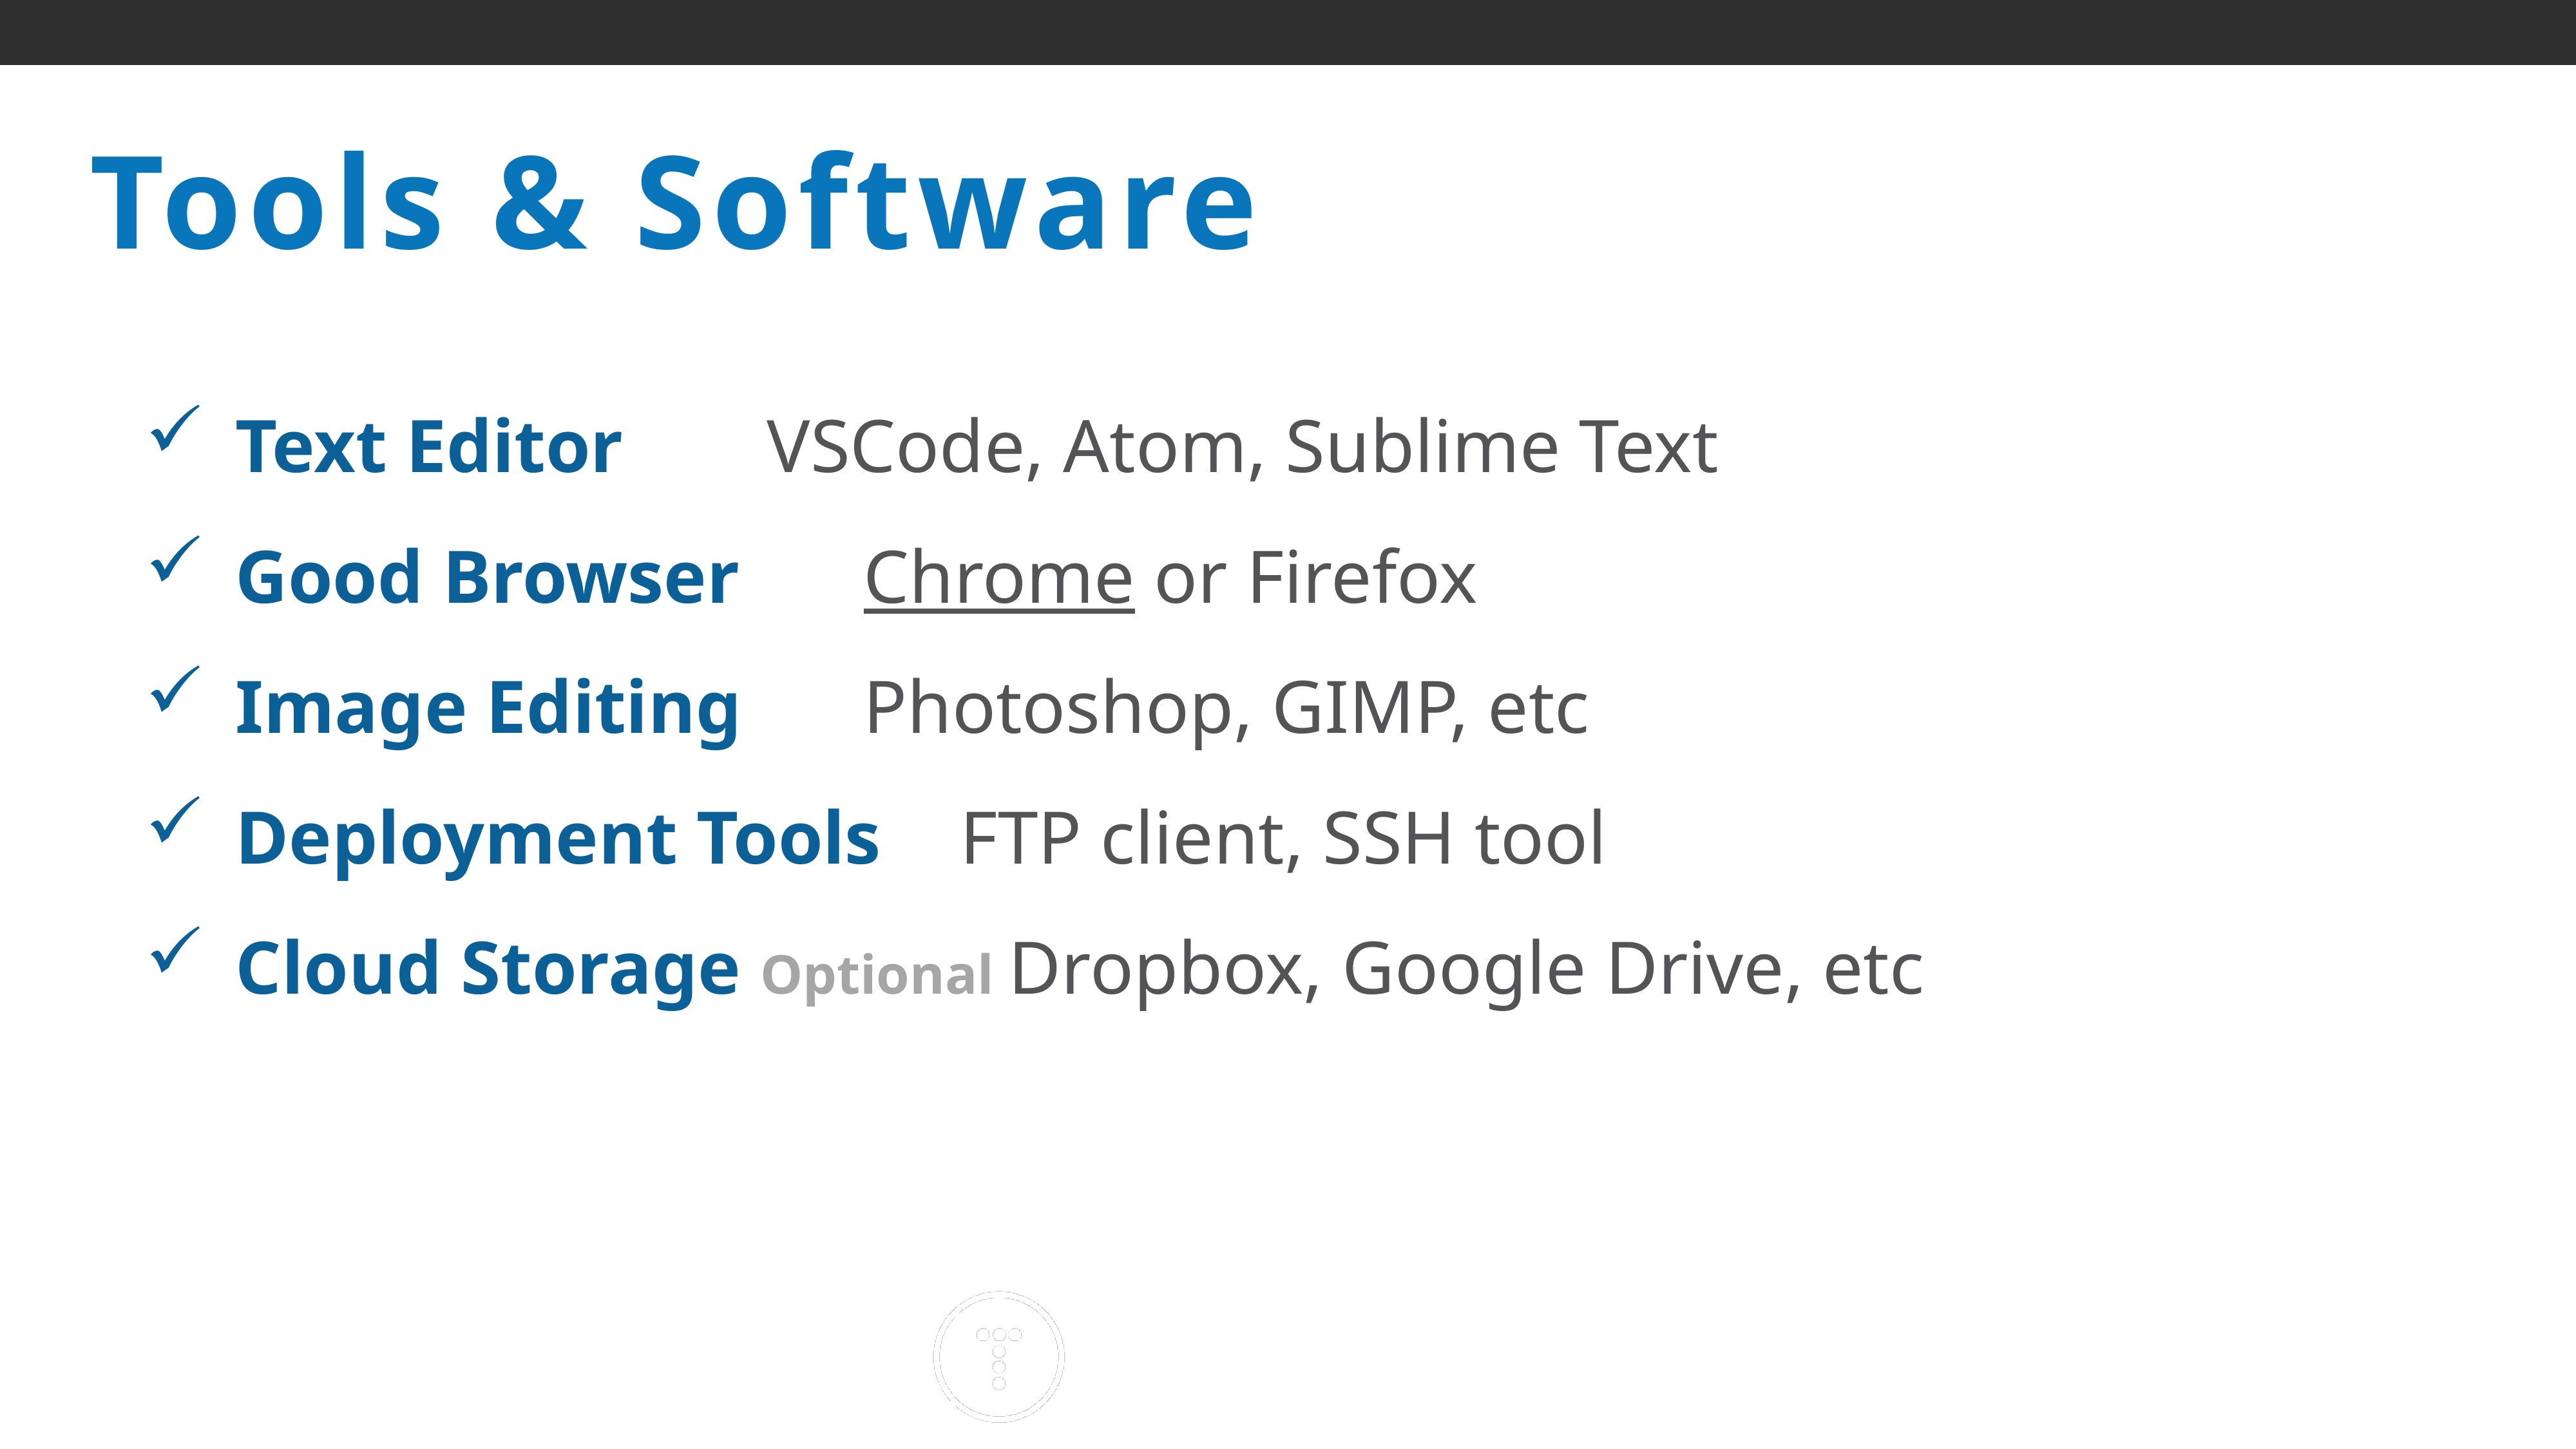

Tools & Software
Text Editor 			VSCode, Atom, Sublime Text
Good Browser 			Chrome or Firefox
Image Editing			Photoshop, GIMP, etc
Deployment Tools 		FTP client, SSH tool
Cloud Storage Optional	Dropbox, Google Drive, etc
Traversymedia.com